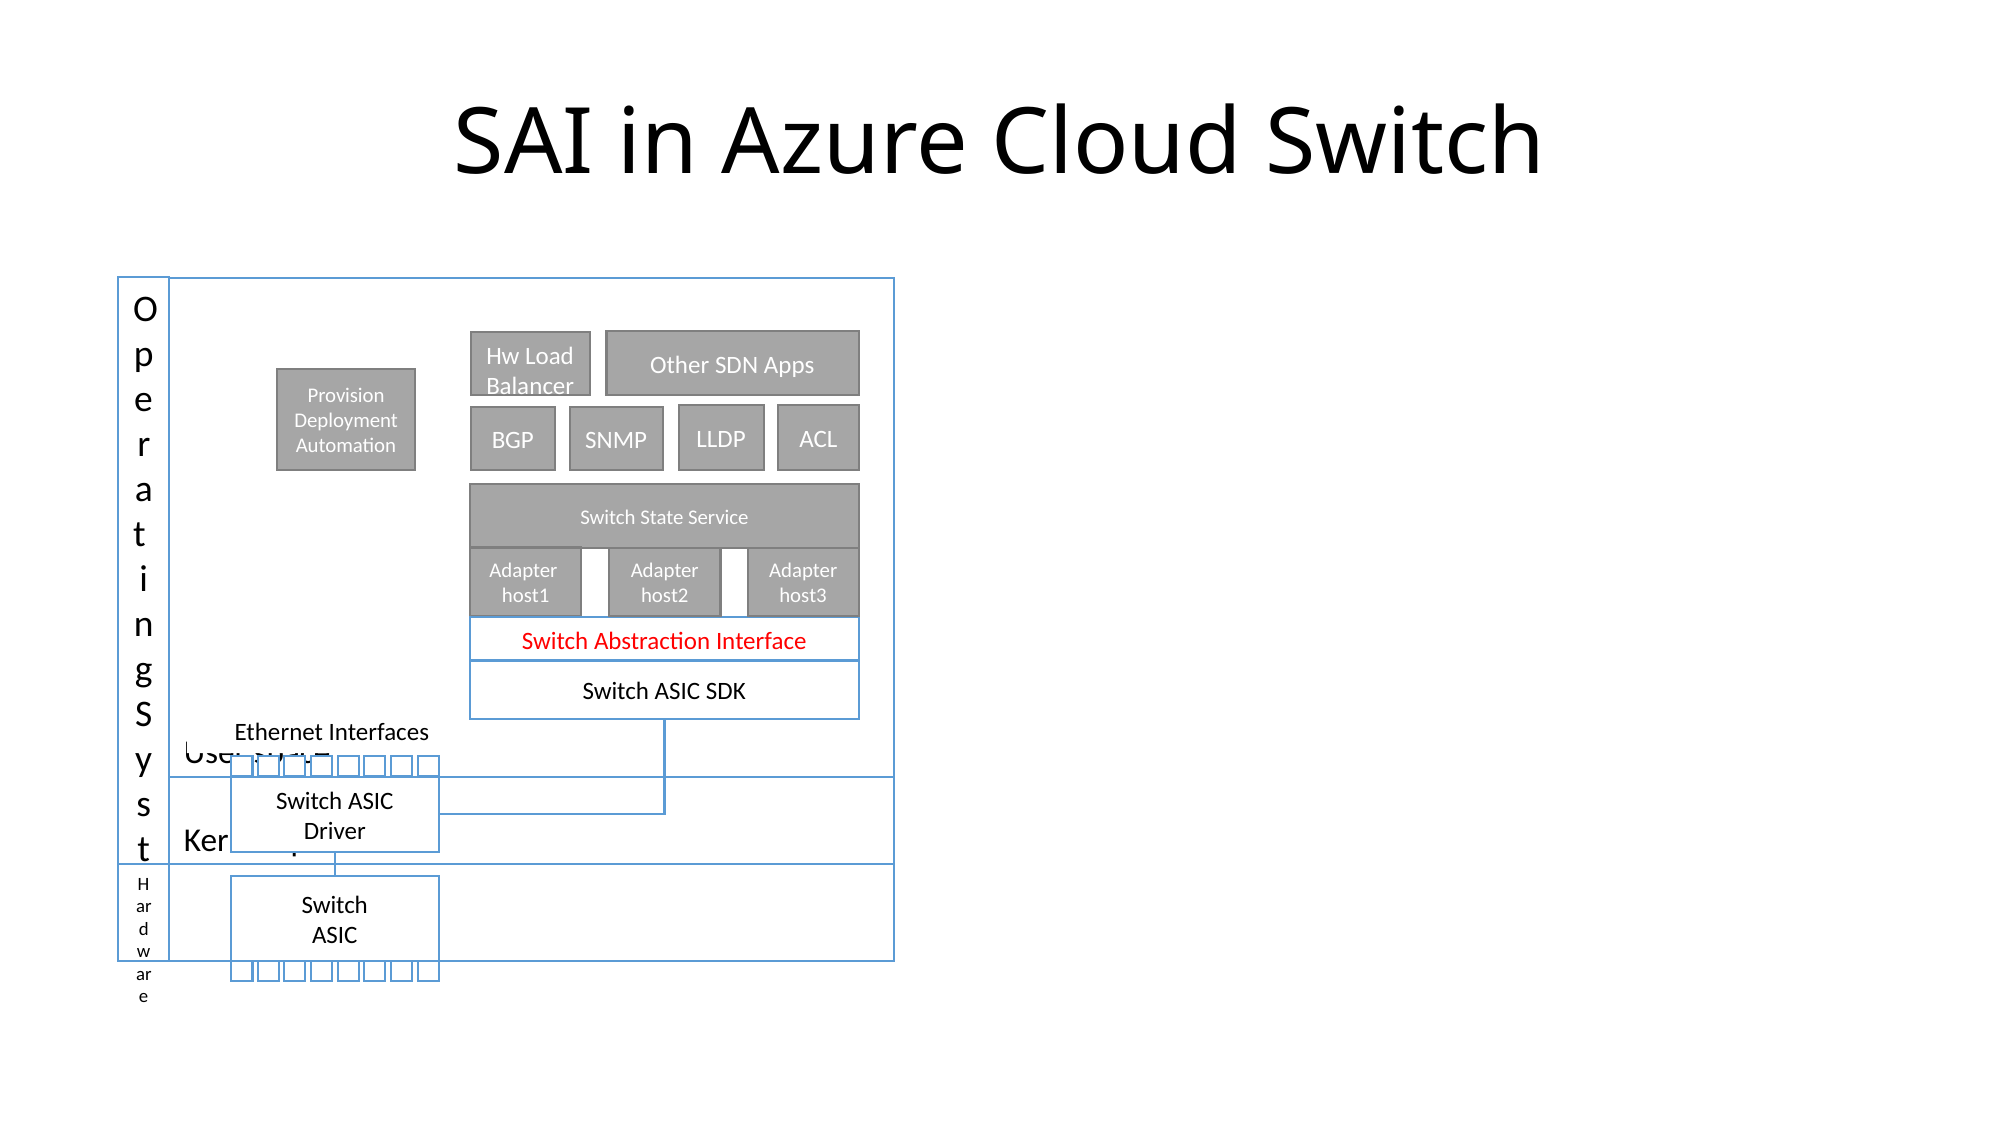

# SAI in Azure Cloud Switch
Operating System
User space
Other SDN Apps
Hw Load
Balancer
Provision
Deployment
Automation
LLDP
ACL
BGP
SNMP
Switch State Service
Adapter
host1
Adapter
host2
Adapter
host3
Switch Abstraction Interface
Switch ASIC SDK
Ethernet Interfaces
Switch ASIC
Driver
Kernel space
Hardware
Switch
ASIC